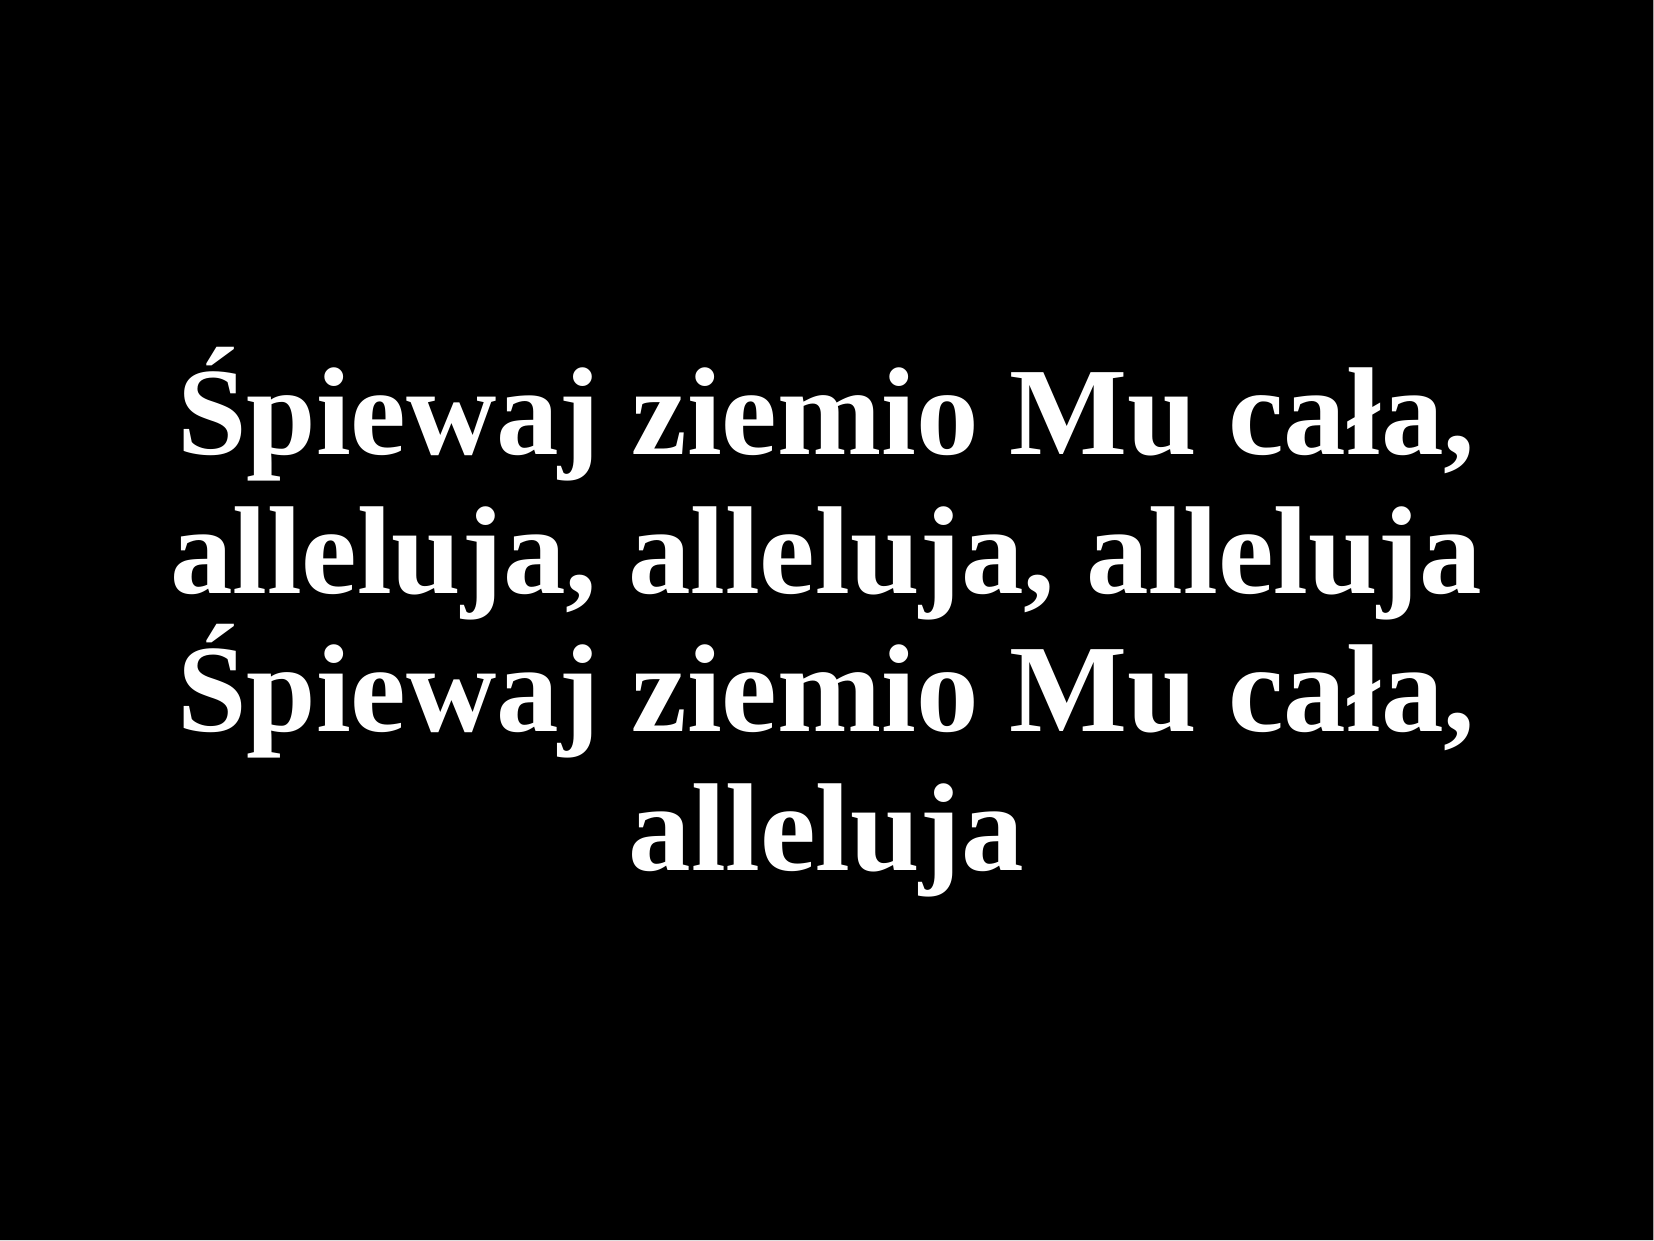

# Śpiewaj ziemio Mu cała, alleluja, alleluja, alleluja Śpiewaj ziemio Mu cała, alleluja